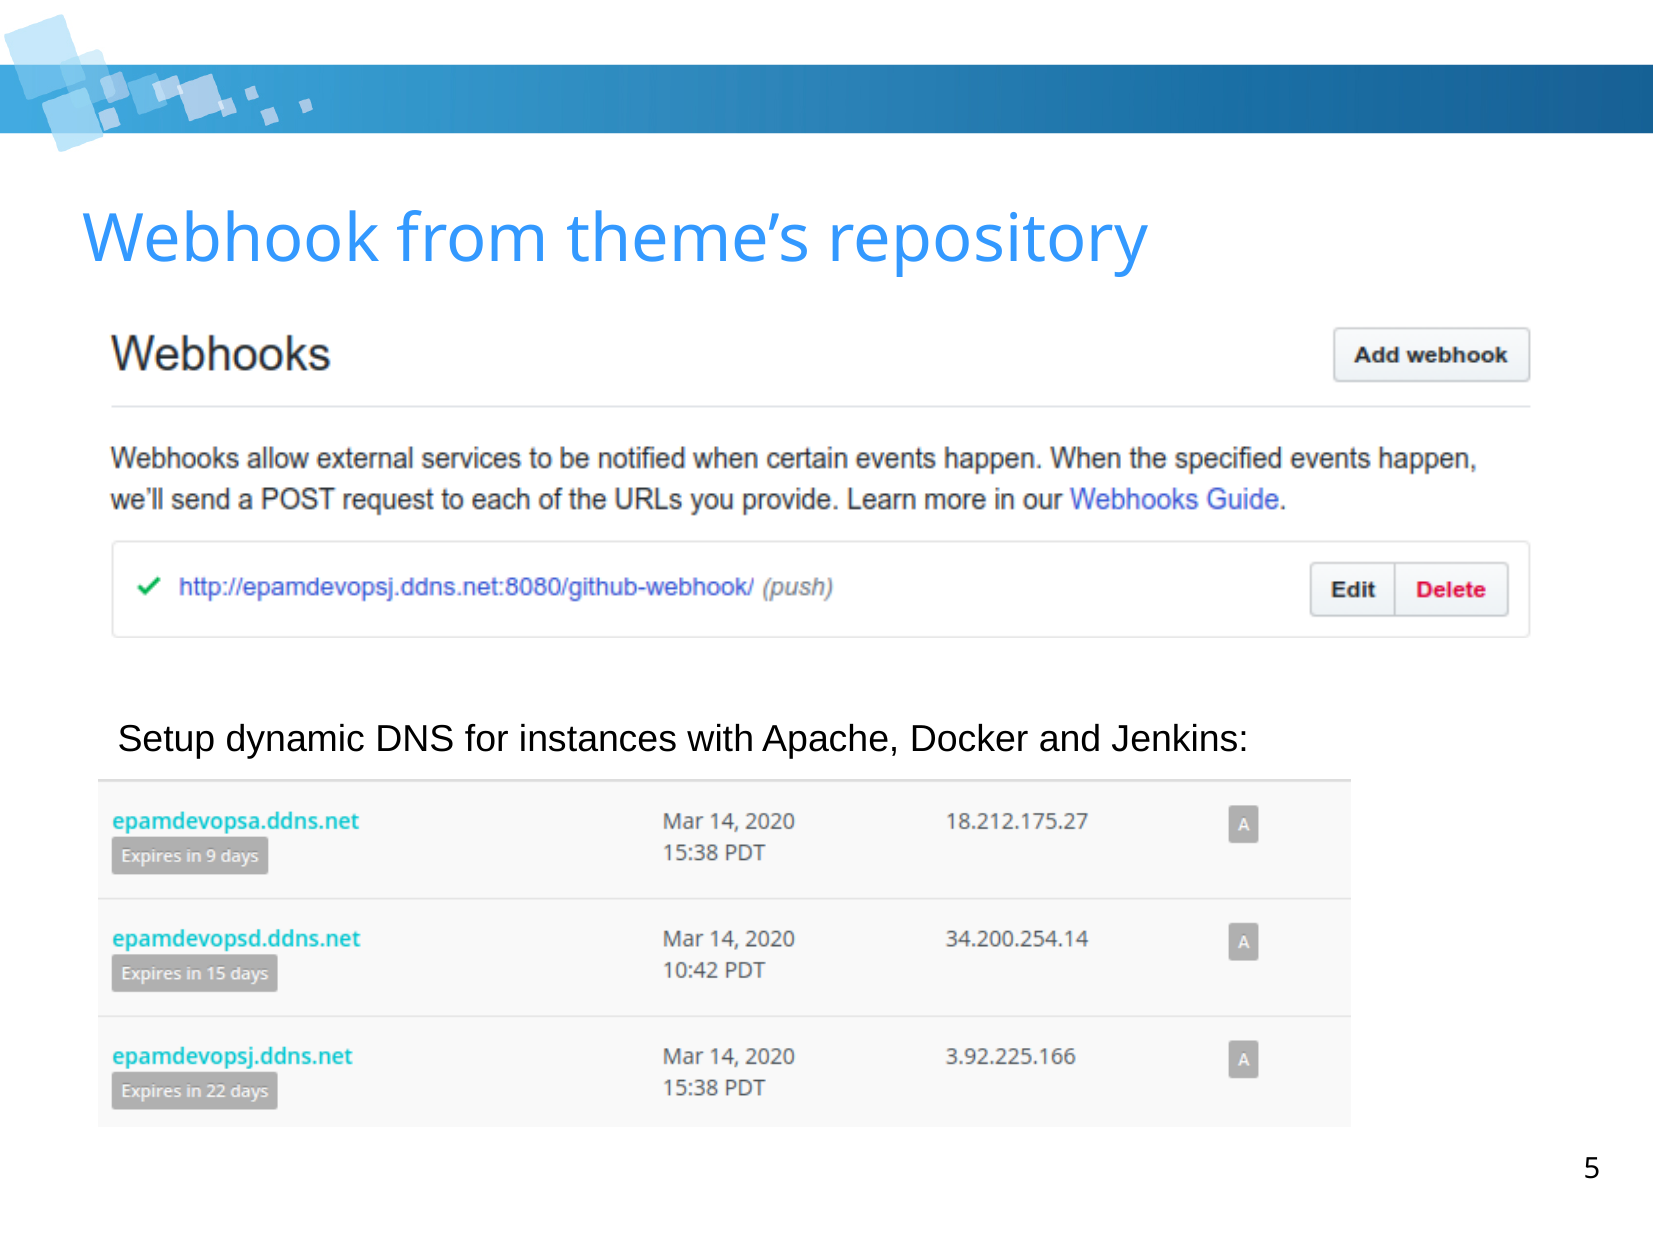

# Webhook from theme’s repository
Setup dynamic DNS for instances with Apache, Docker and Jenkins:
5